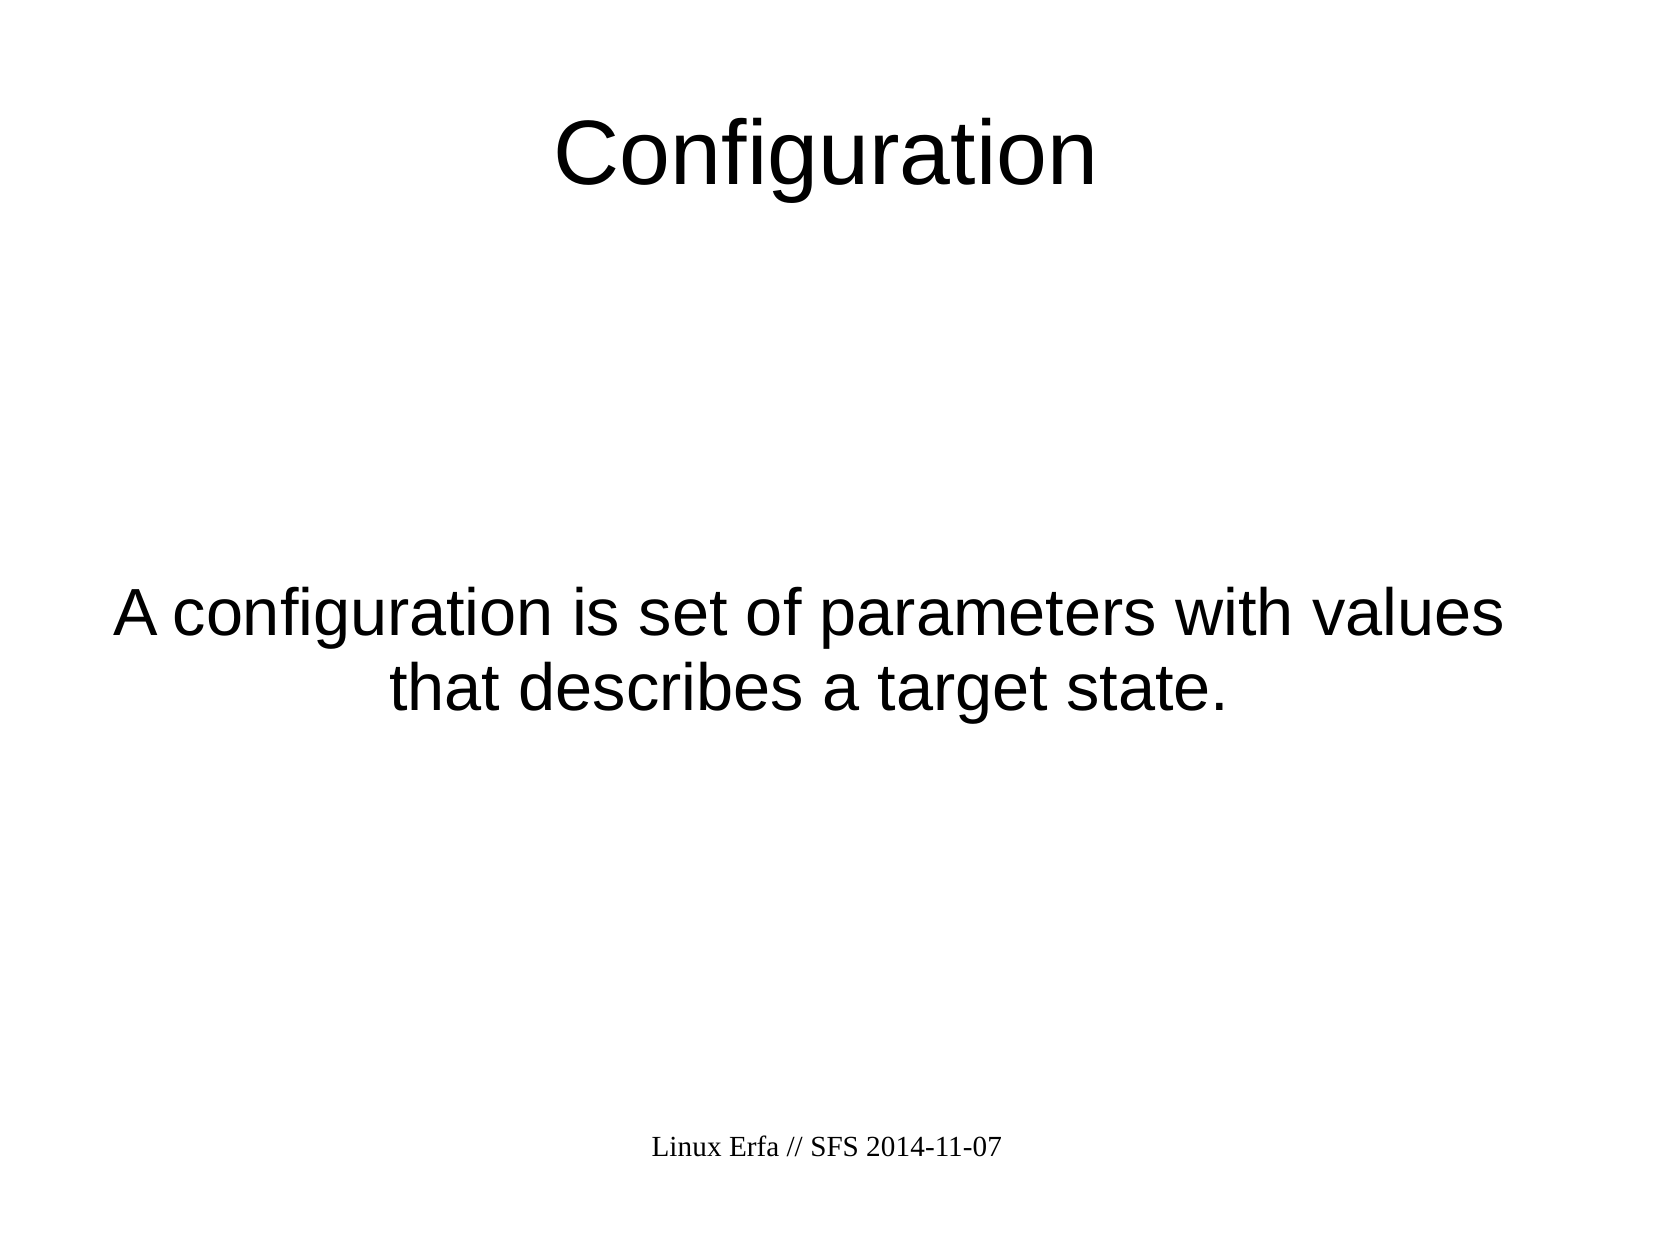

# Configuration
A configuration is set of parameters with values that describes a target state.
Linux Erfa // SFS 2014-11-07